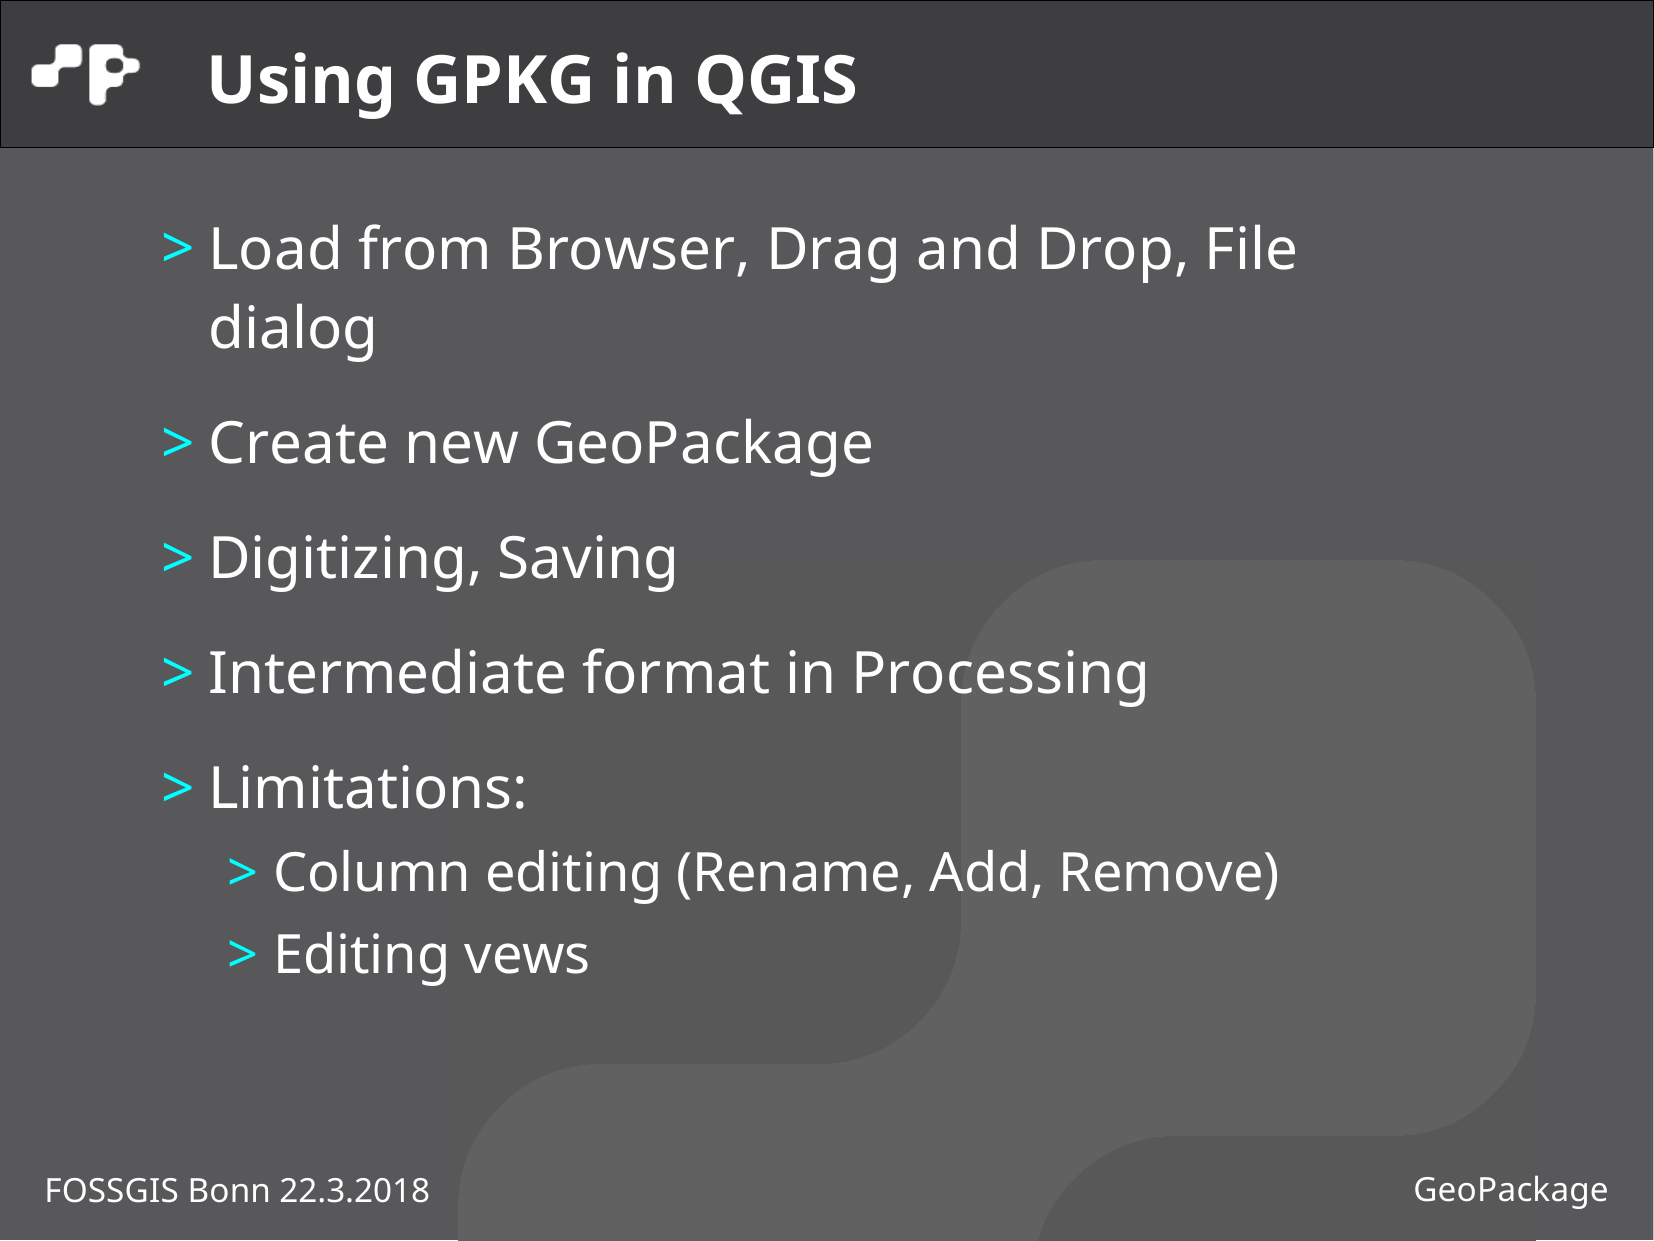

# Using GPKG in QGIS
Load from Browser, Drag and Drop, File dialog
Create new GeoPackage
Digitizing, Saving
Intermediate format in Processing
Limitations:
Column editing (Rename, Add, Remove)
Editing vews